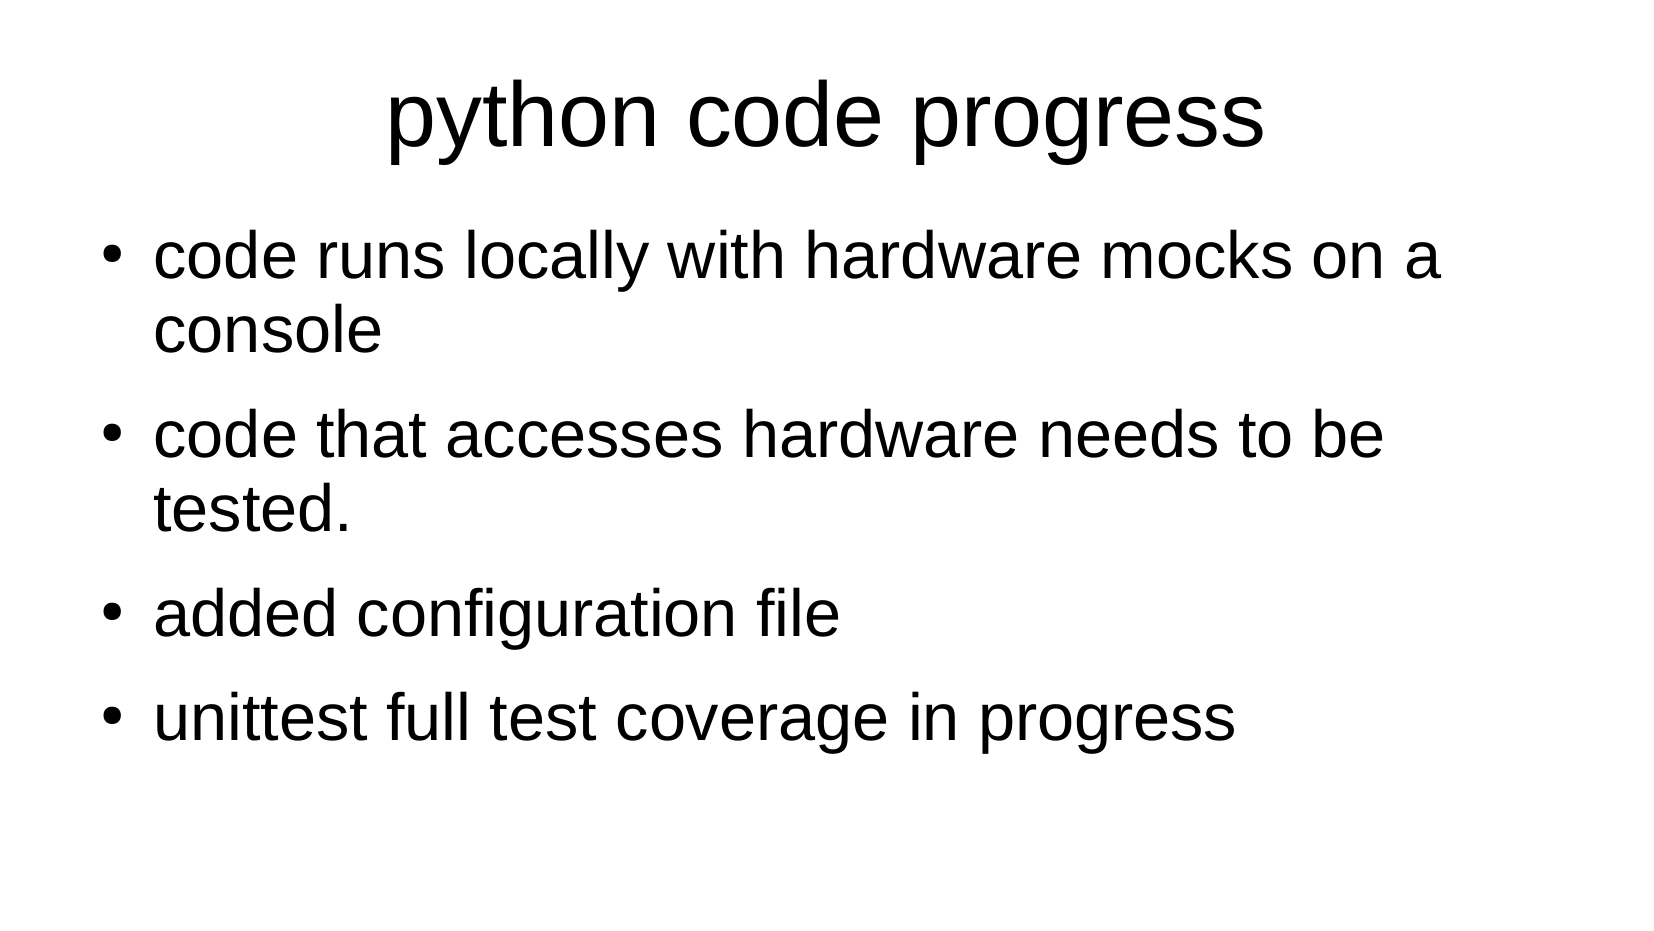

# python code progress
code runs locally with hardware mocks on a console
code that accesses hardware needs to be tested.
added configuration file
unittest full test coverage in progress